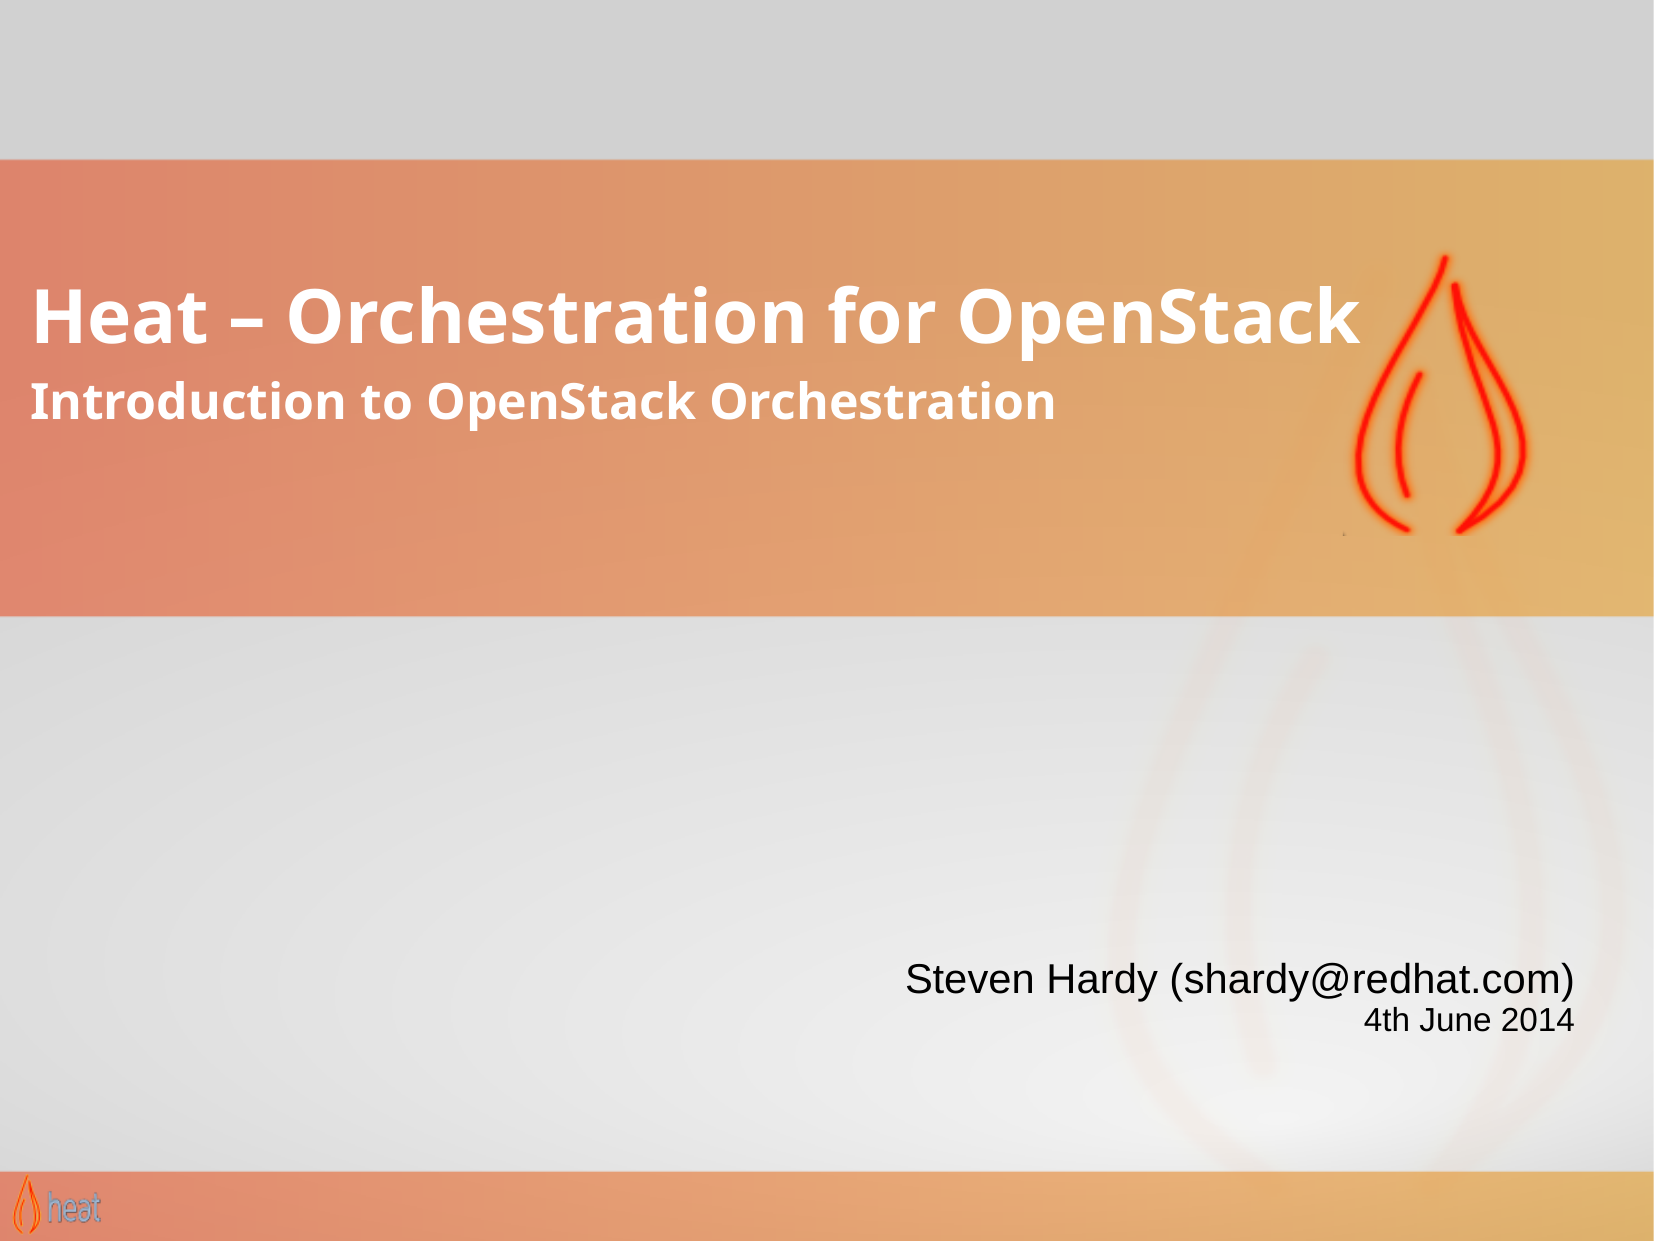

Heat – Orchestration for OpenStack
Introduction to OpenStack Orchestration
# Steven Hardy (shardy@redhat.com)
						4th June 2014